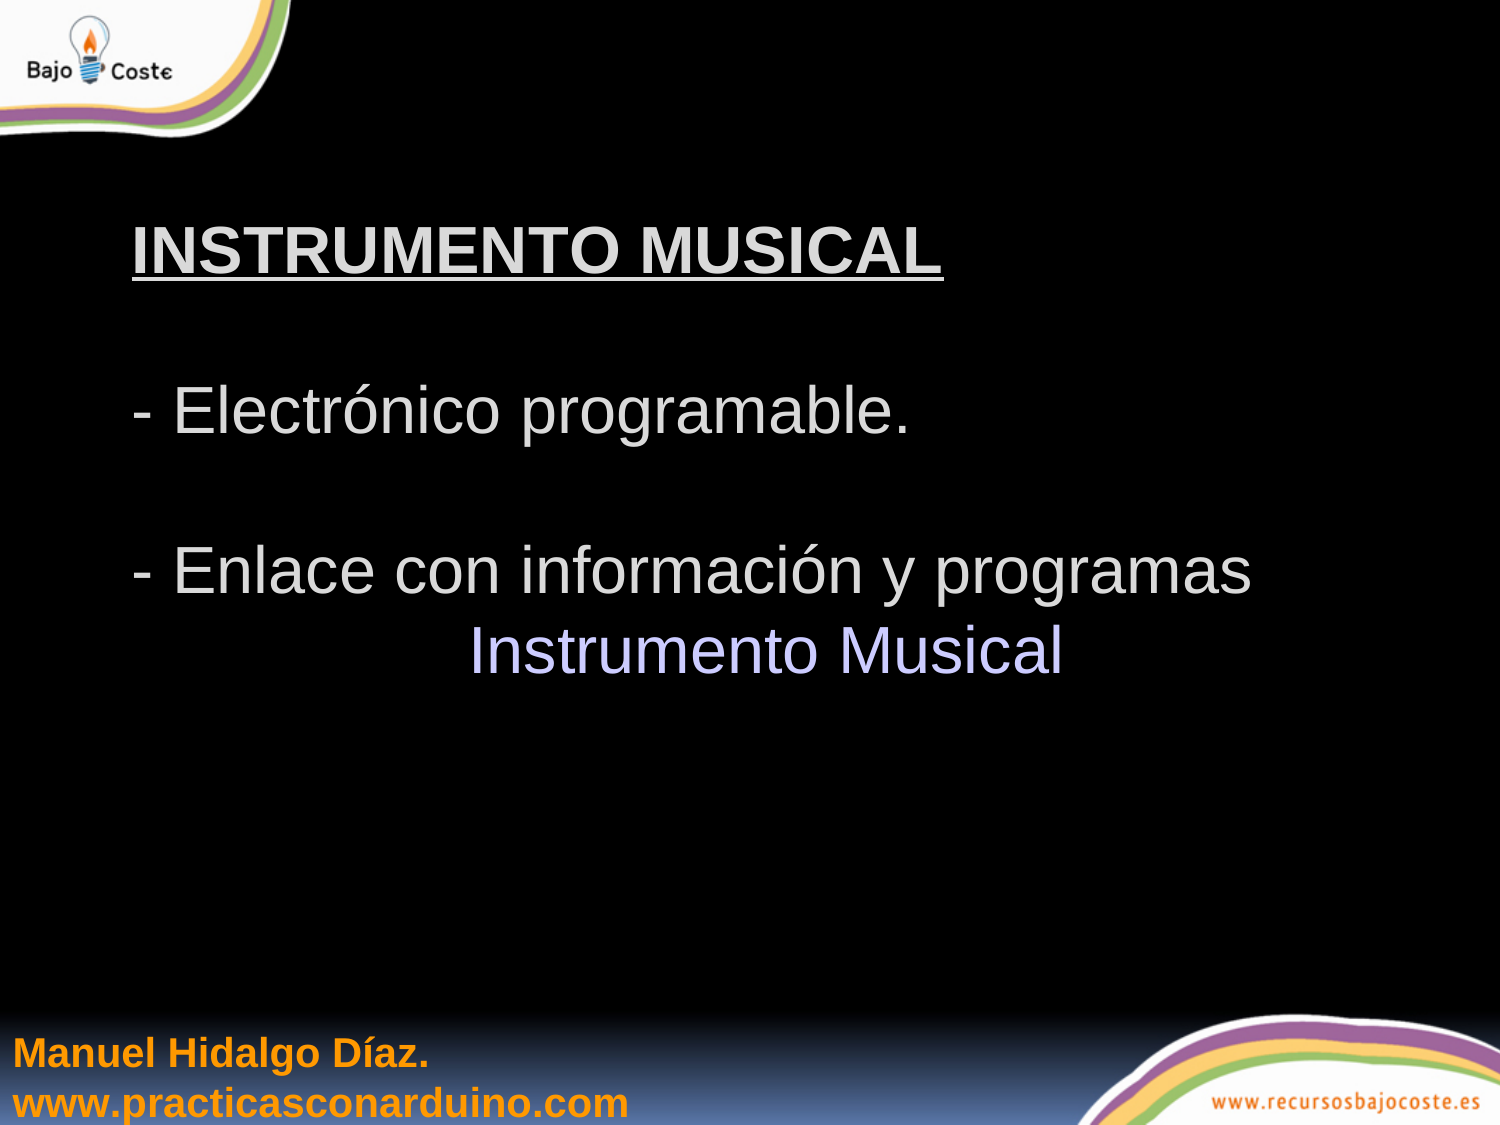

INSTRUMENTO MUSICAL
- Electrónico programable.
- Enlace con información y programas
Instrumento Musical
Manuel Hidalgo Díaz.
www.practicasconarduino.com